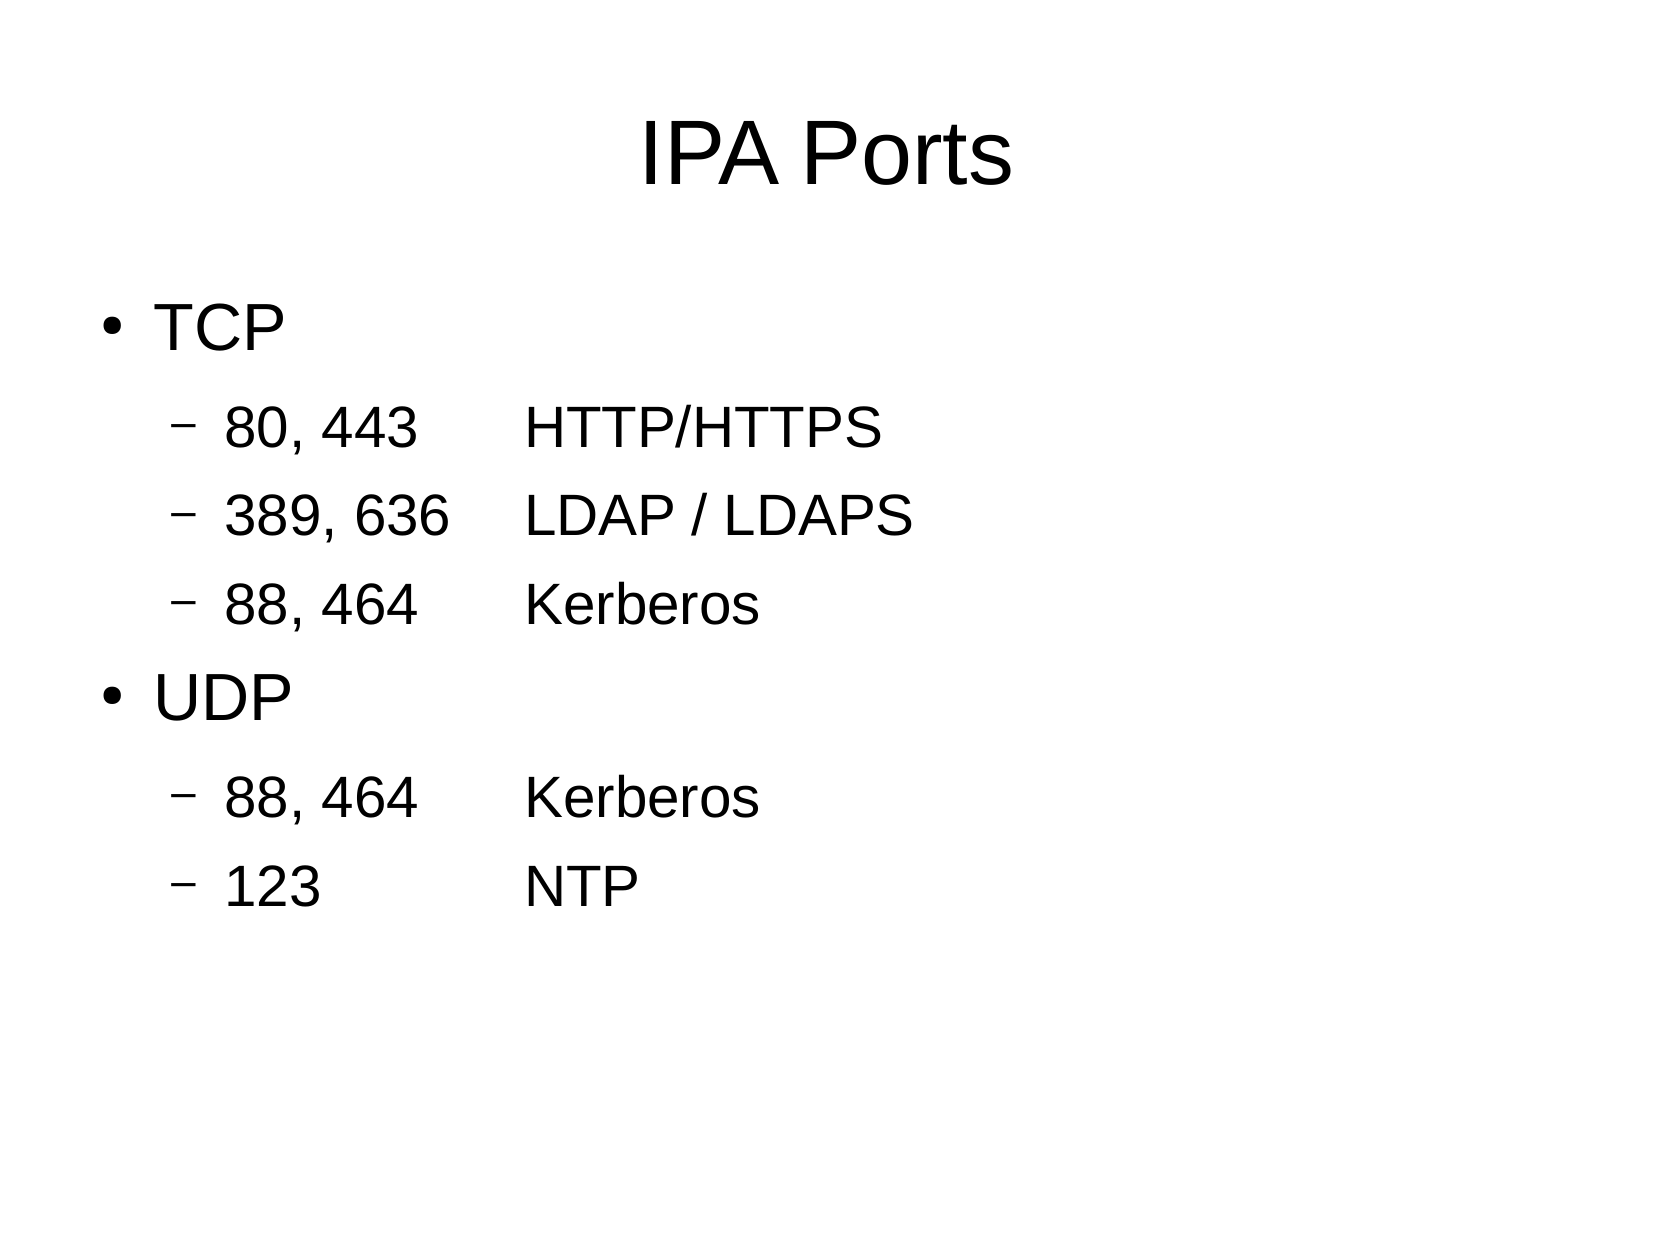

# IPA Ports
TCP
80, 443		HTTP/HTTPS
389, 636	LDAP / LDAPS
88, 464		Kerberos
UDP
88, 464		Kerberos
123			NTP